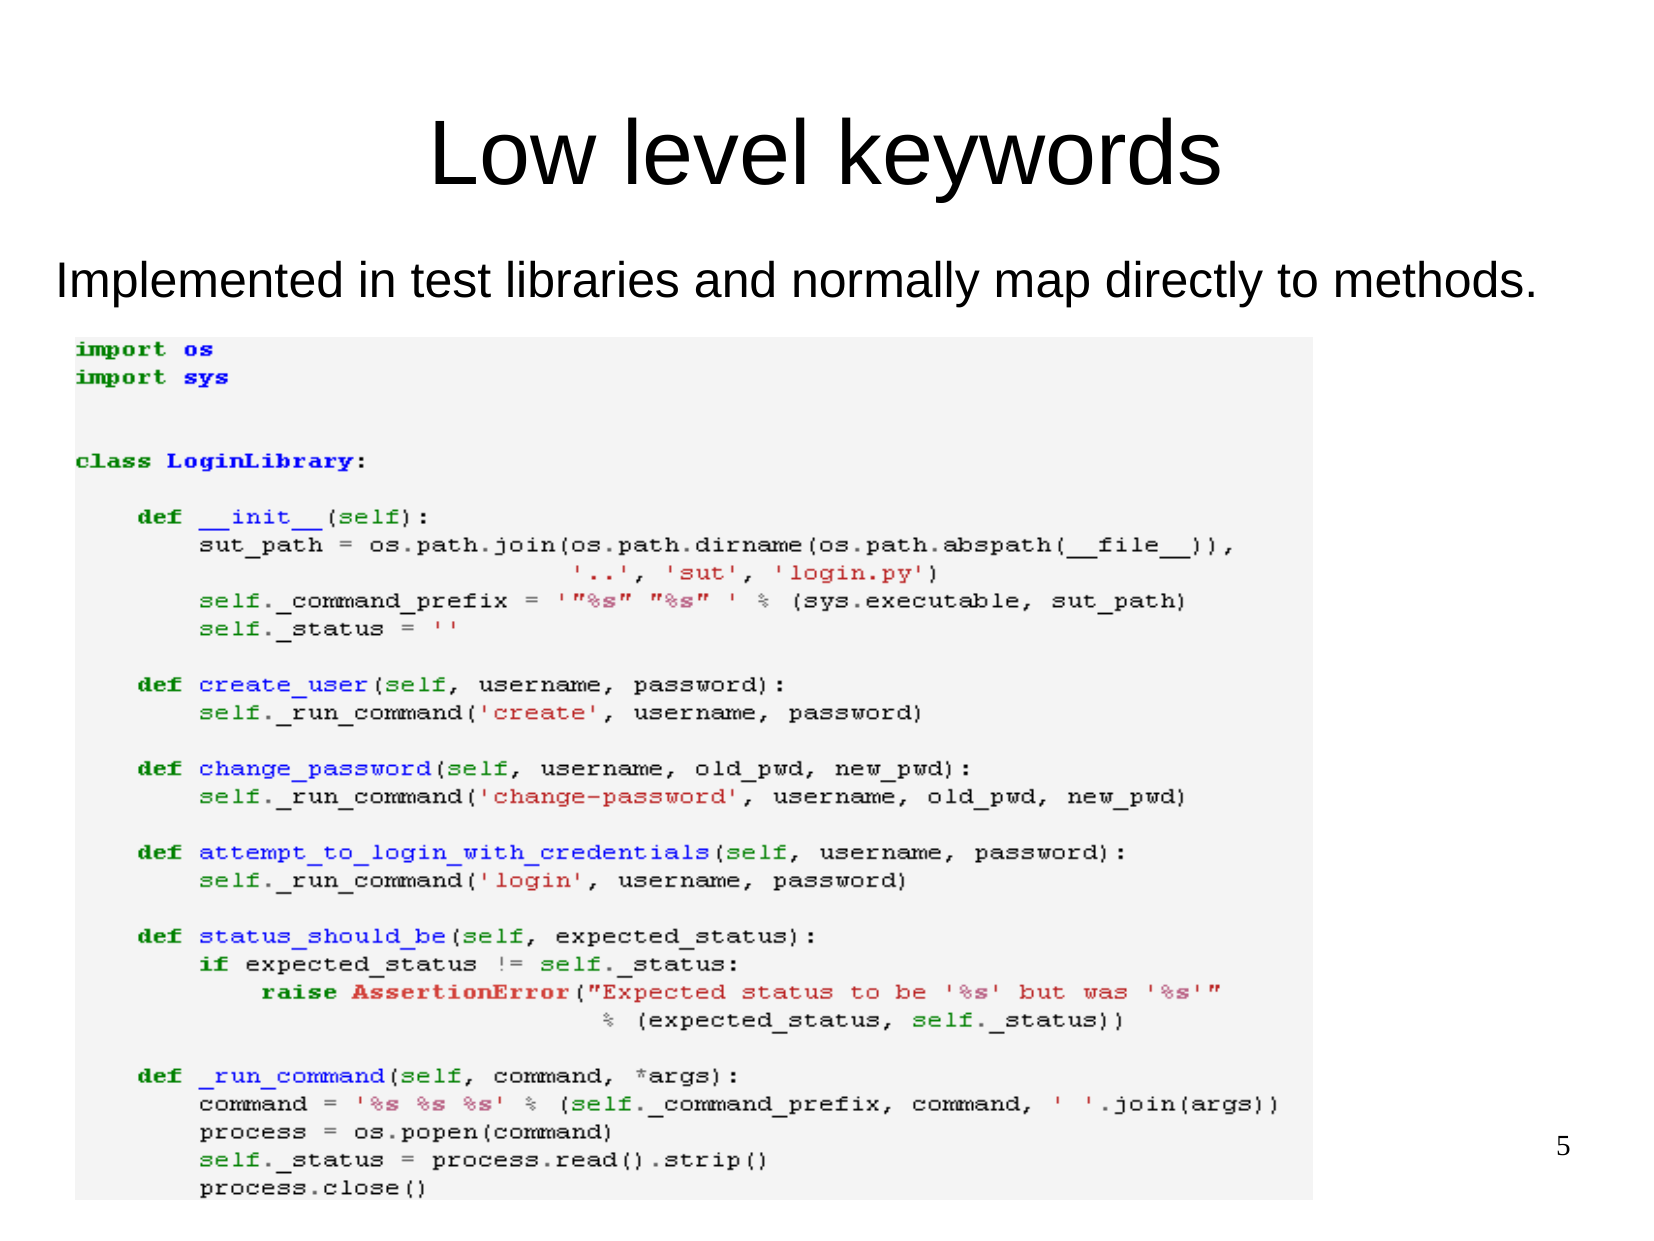

# Low level keywords
Implemented in test libraries and normally map directly to methods.
Version 0.1
http://robotframework.org
5